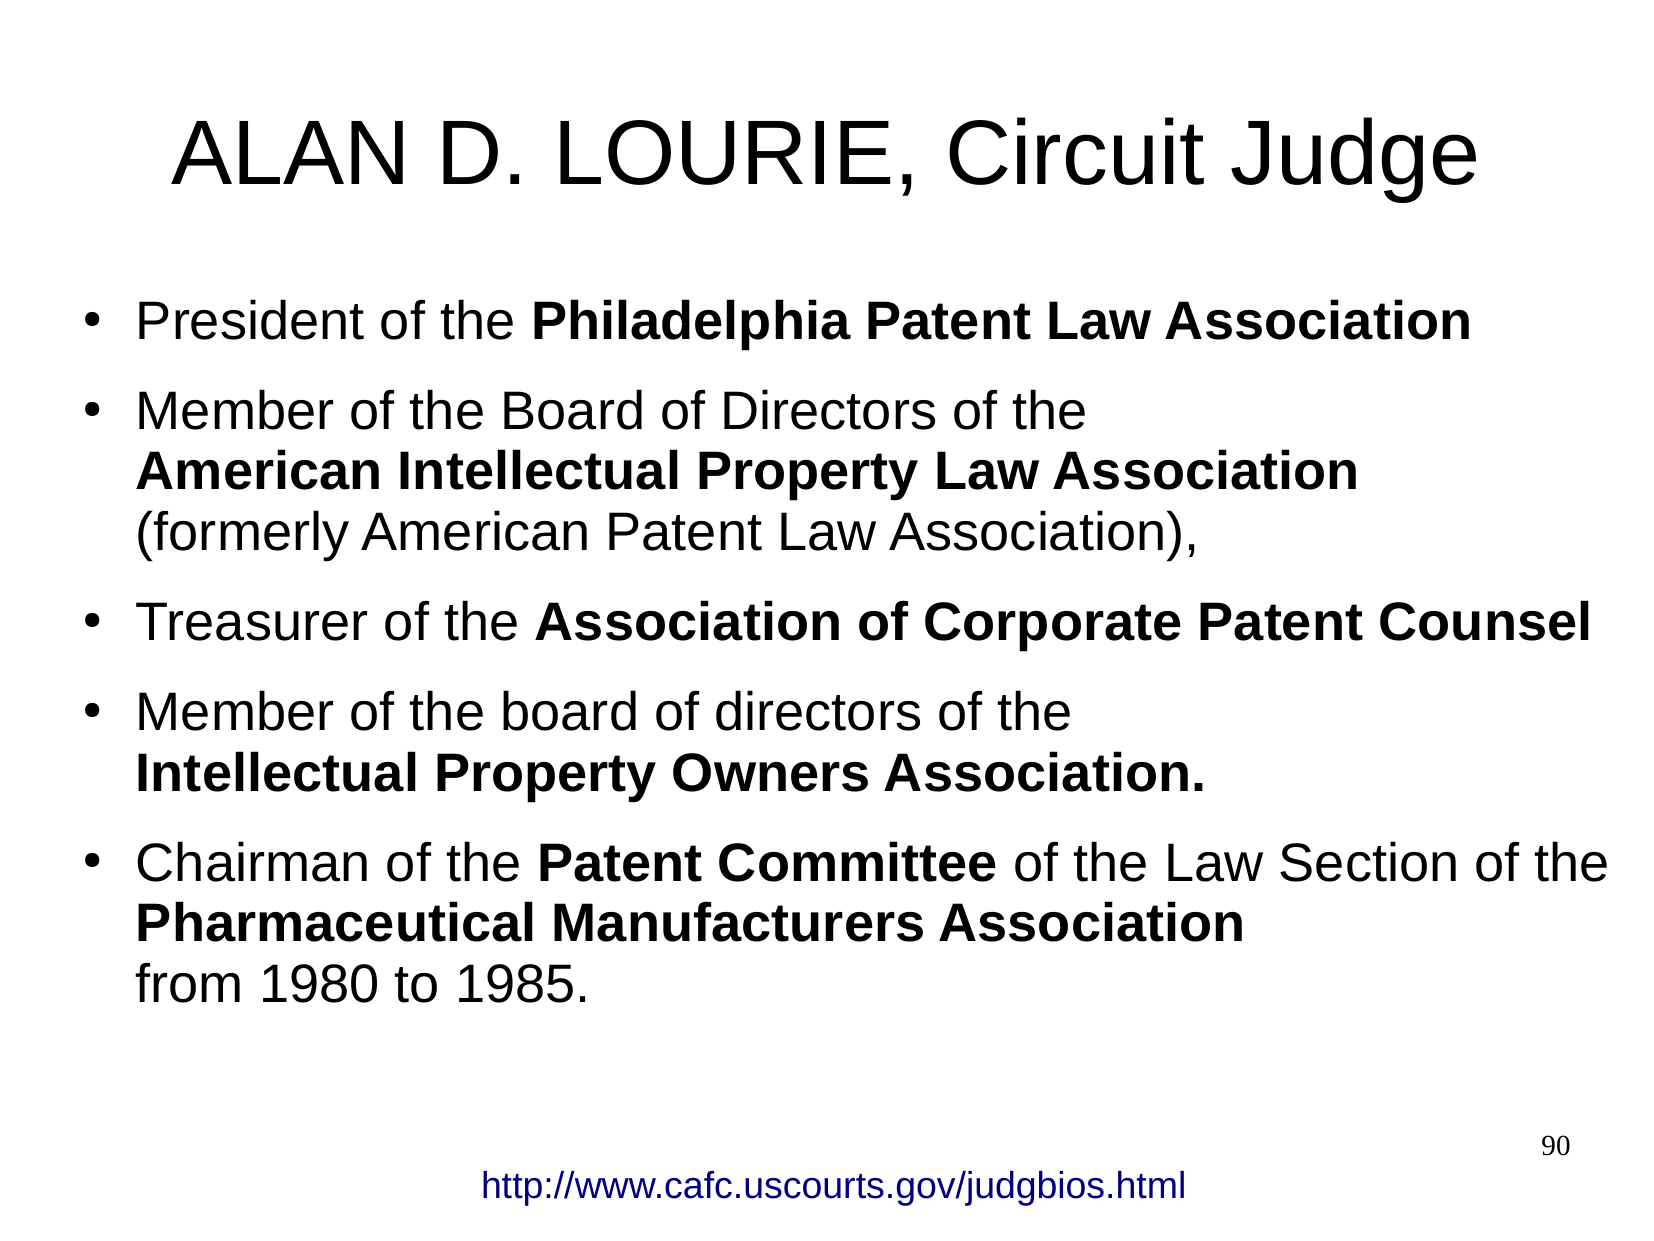

# ALAN D. LOURIE, Circuit Judge
President of the Philadelphia Patent Law Association
Member of the Board of Directors of the
American Intellectual Property Law Association
(formerly American Patent Law Association),
Treasurer of the Association of Corporate Patent Counsel
Member of the board of directors of the
Intellectual Property Owners Association.
Chairman of the Patent Committee of the Law Section of the Pharmaceutical Manufacturers Association
from 1980 to 1985.
90
http://www.cafc.uscourts.gov/judgbios.html